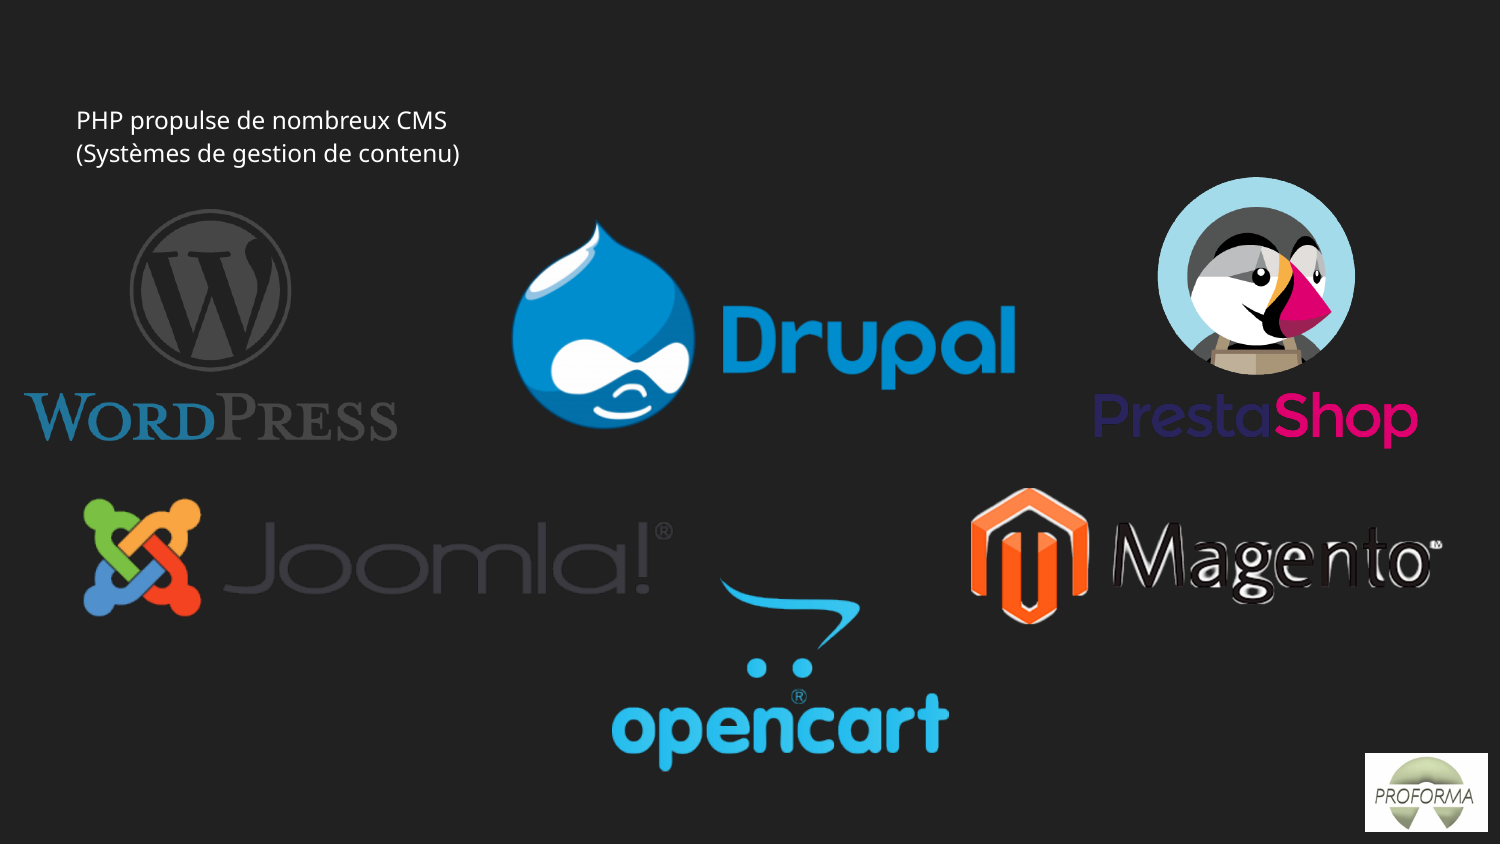

# PHP propulse de nombreux CMS (Systèmes de gestion de contenu)